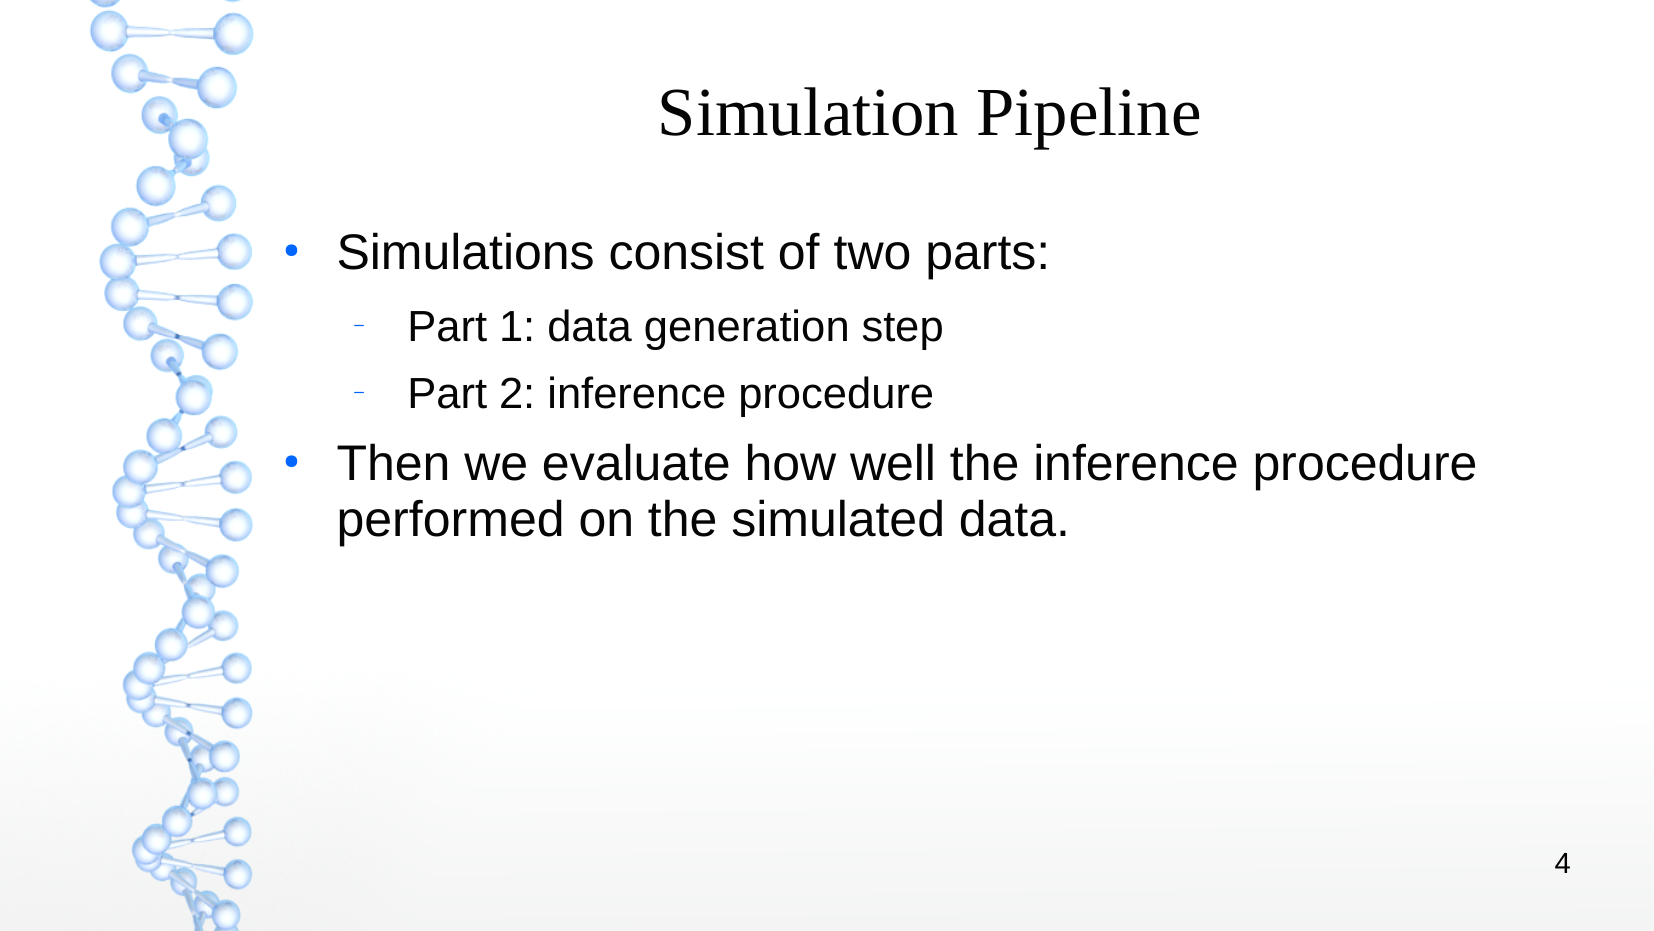

# Simulation Pipeline
Simulations consist of two parts:
Part 1: data generation step
Part 2: inference procedure
Then we evaluate how well the inference procedure performed on the simulated data.
4